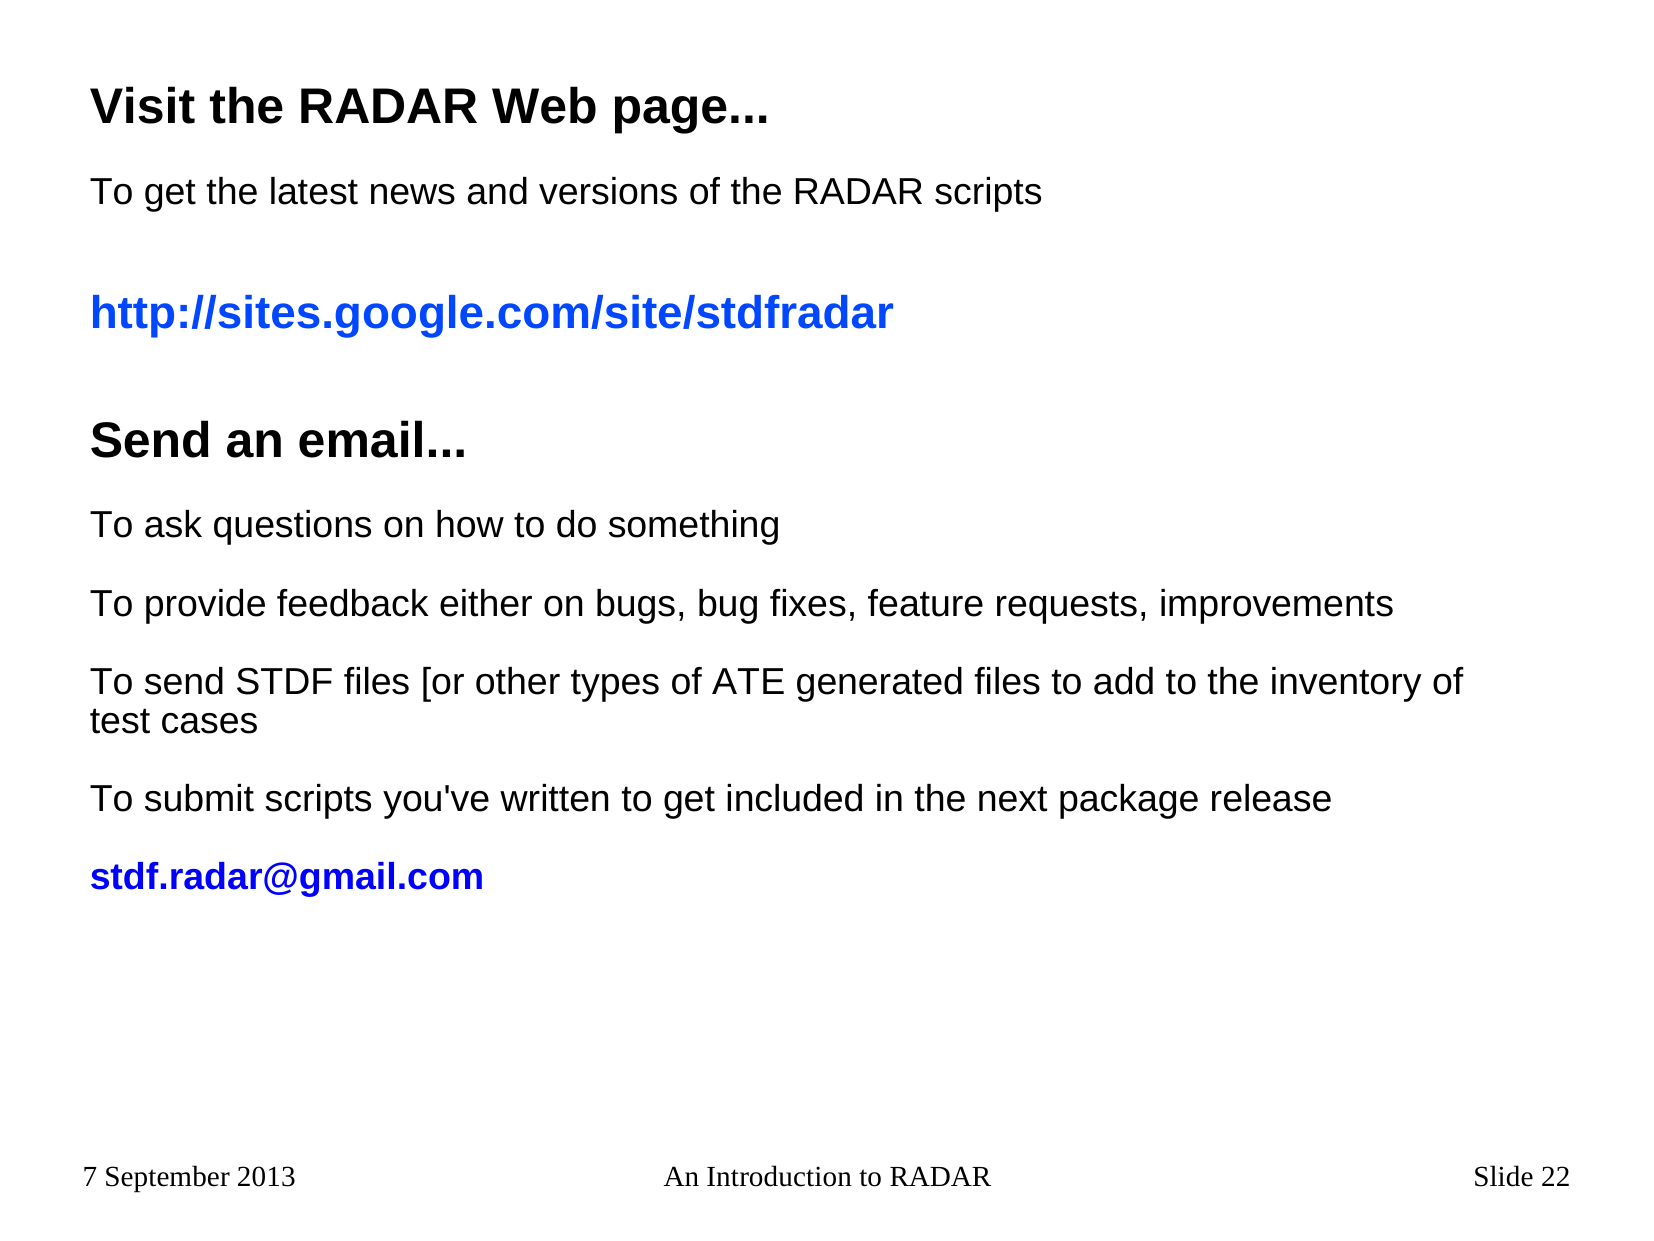

Visit the RADAR Web page...
To get the latest news and versions of the RADAR scripts
http://sites.google.com/site/stdfradar
Send an email...
To ask questions on how to do something
To provide feedback either on bugs, bug fixes, feature requests, improvements
To send STDF files [or other types of ATE generated files to add to the inventory of test cases
To submit scripts you've written to get included in the next package release
stdf.radar@gmail.com
22